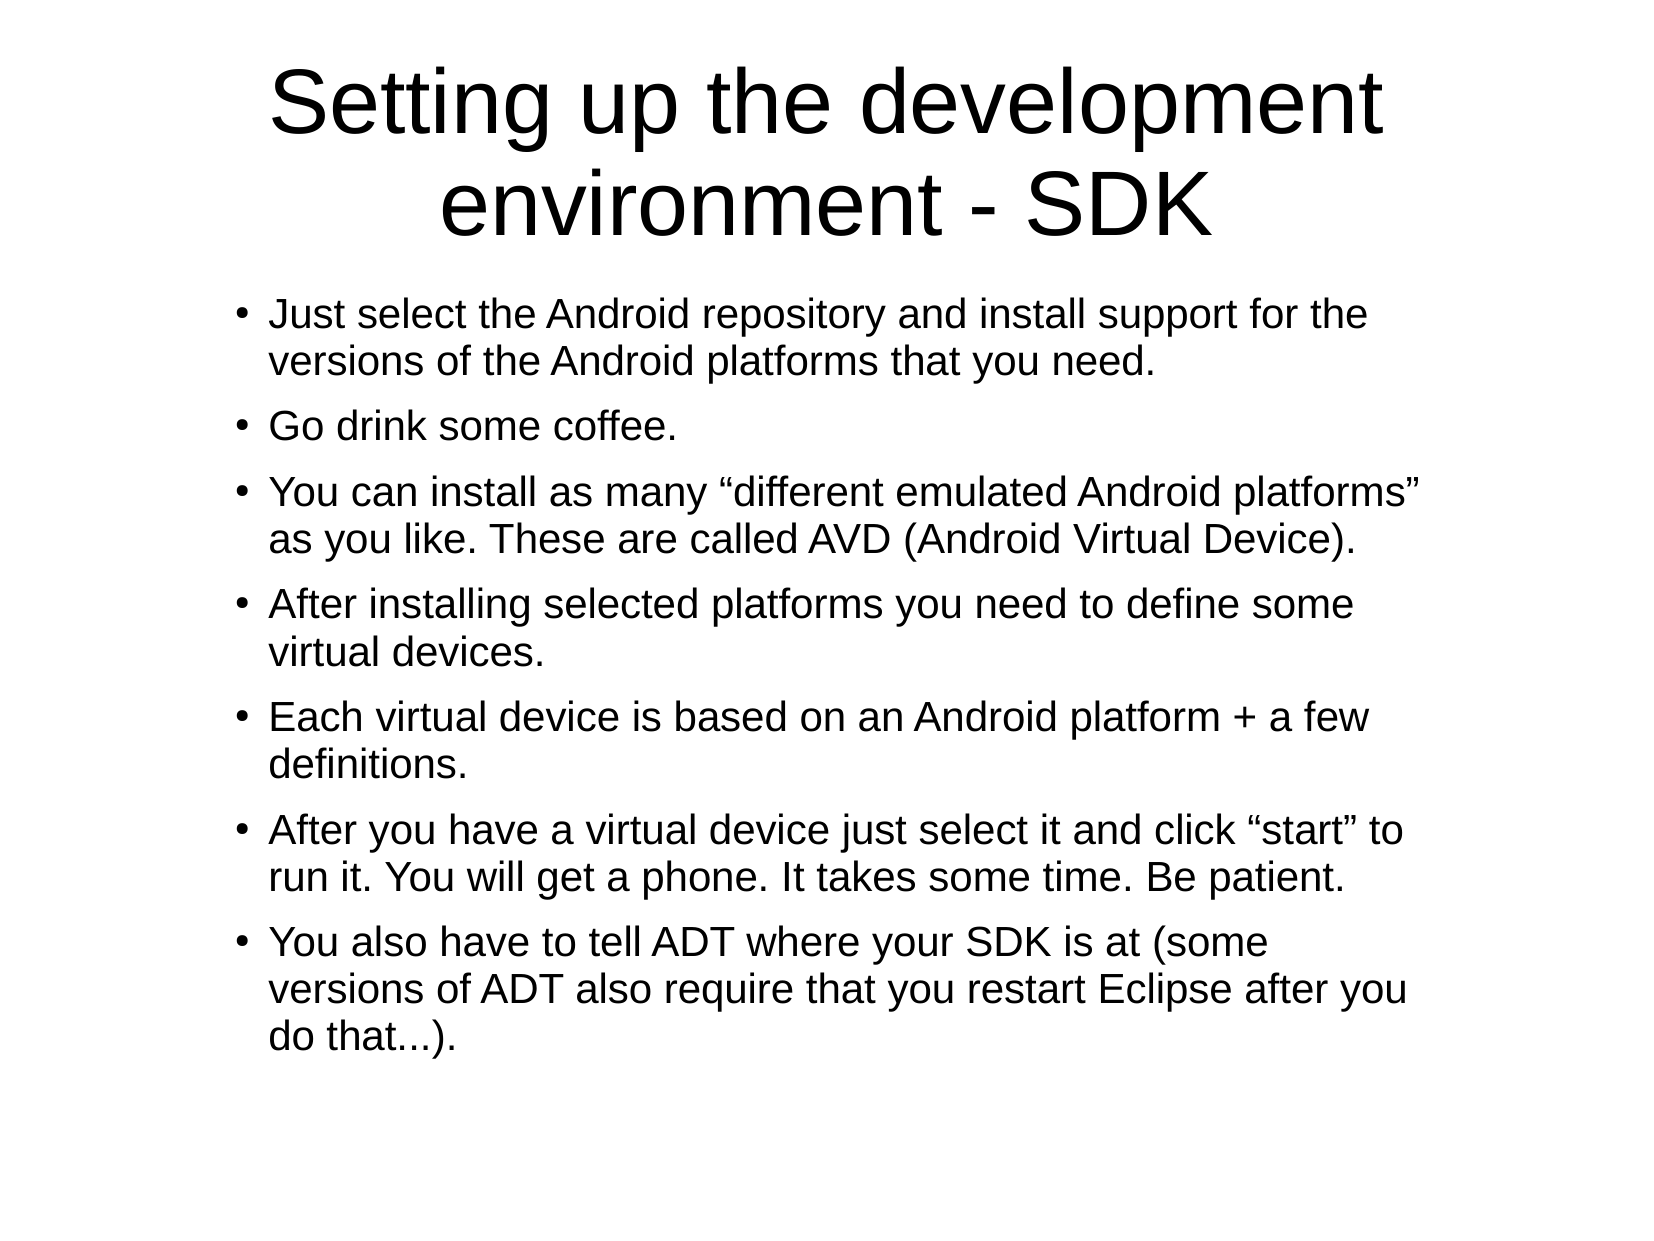

# Setting up the development environment - SDK
Just select the Android repository and install support for the versions of the Android platforms that you need.
Go drink some coffee.
You can install as many “different emulated Android platforms” as you like. These are called AVD (Android Virtual Device).
After installing selected platforms you need to define some virtual devices.
Each virtual device is based on an Android platform + a few definitions.
After you have a virtual device just select it and click “start” to run it. You will get a phone. It takes some time. Be patient.
You also have to tell ADT where your SDK is at (some versions of ADT also require that you restart Eclipse after you do that...).